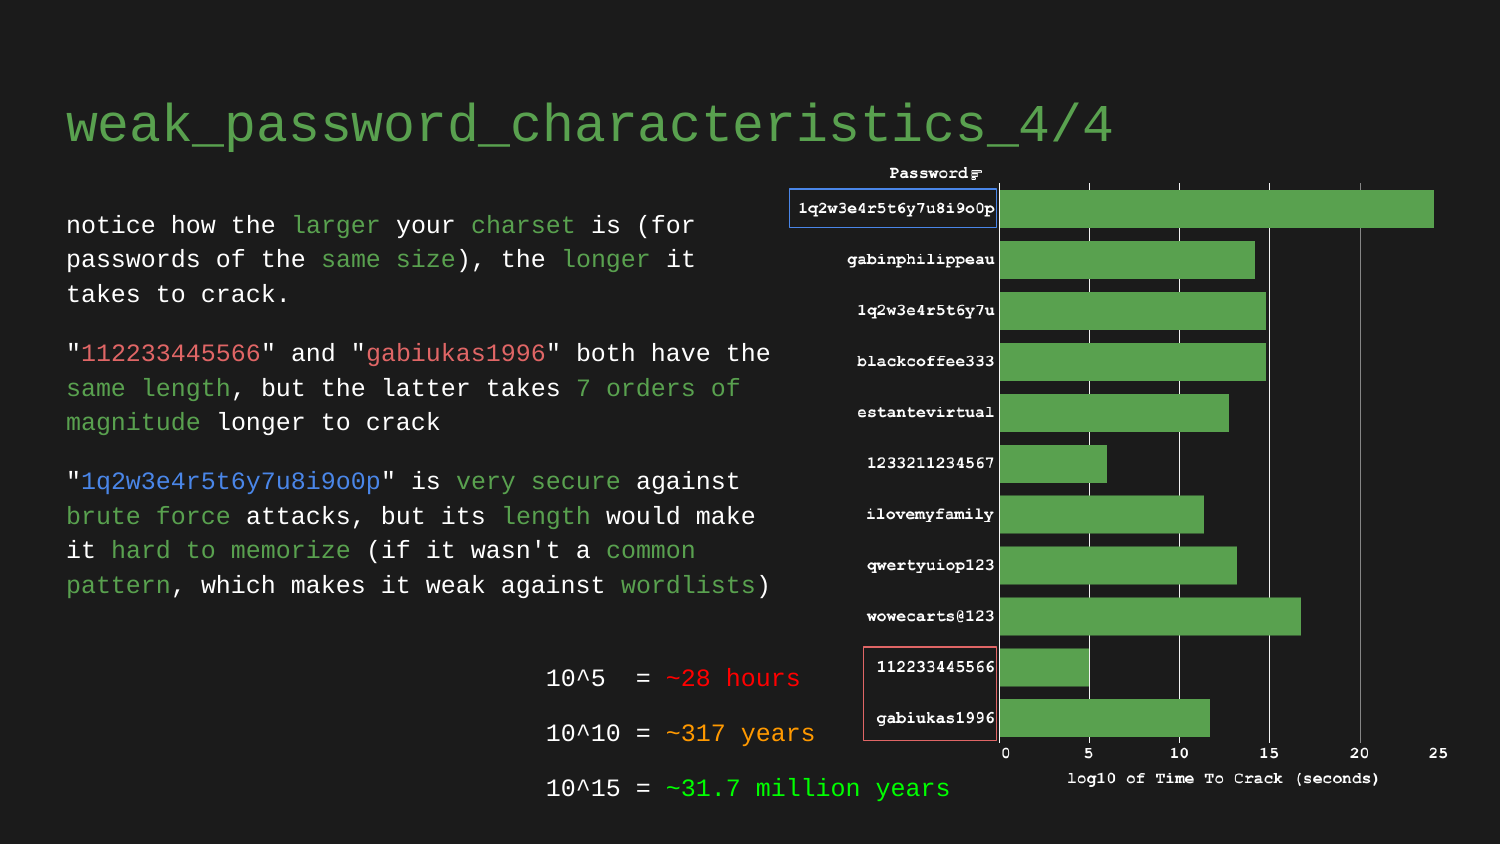

# weak_password_characteristics_4/4
notice how the larger your charset is (for passwords of the same size), the longer it takes to crack.
"112233445566" and "gabiukas1996" both have the same length, but the latter takes 7 orders of magnitude longer to crack
"1q2w3e4r5t6y7u8i9o0p" is very secure against brute force attacks, but its length would make it hard to memorize (if it wasn't a common pattern, which makes it weak against wordlists)
10^5 = ~28 hours
10^10 = ~317 years
10^15 = ~31.7 million years